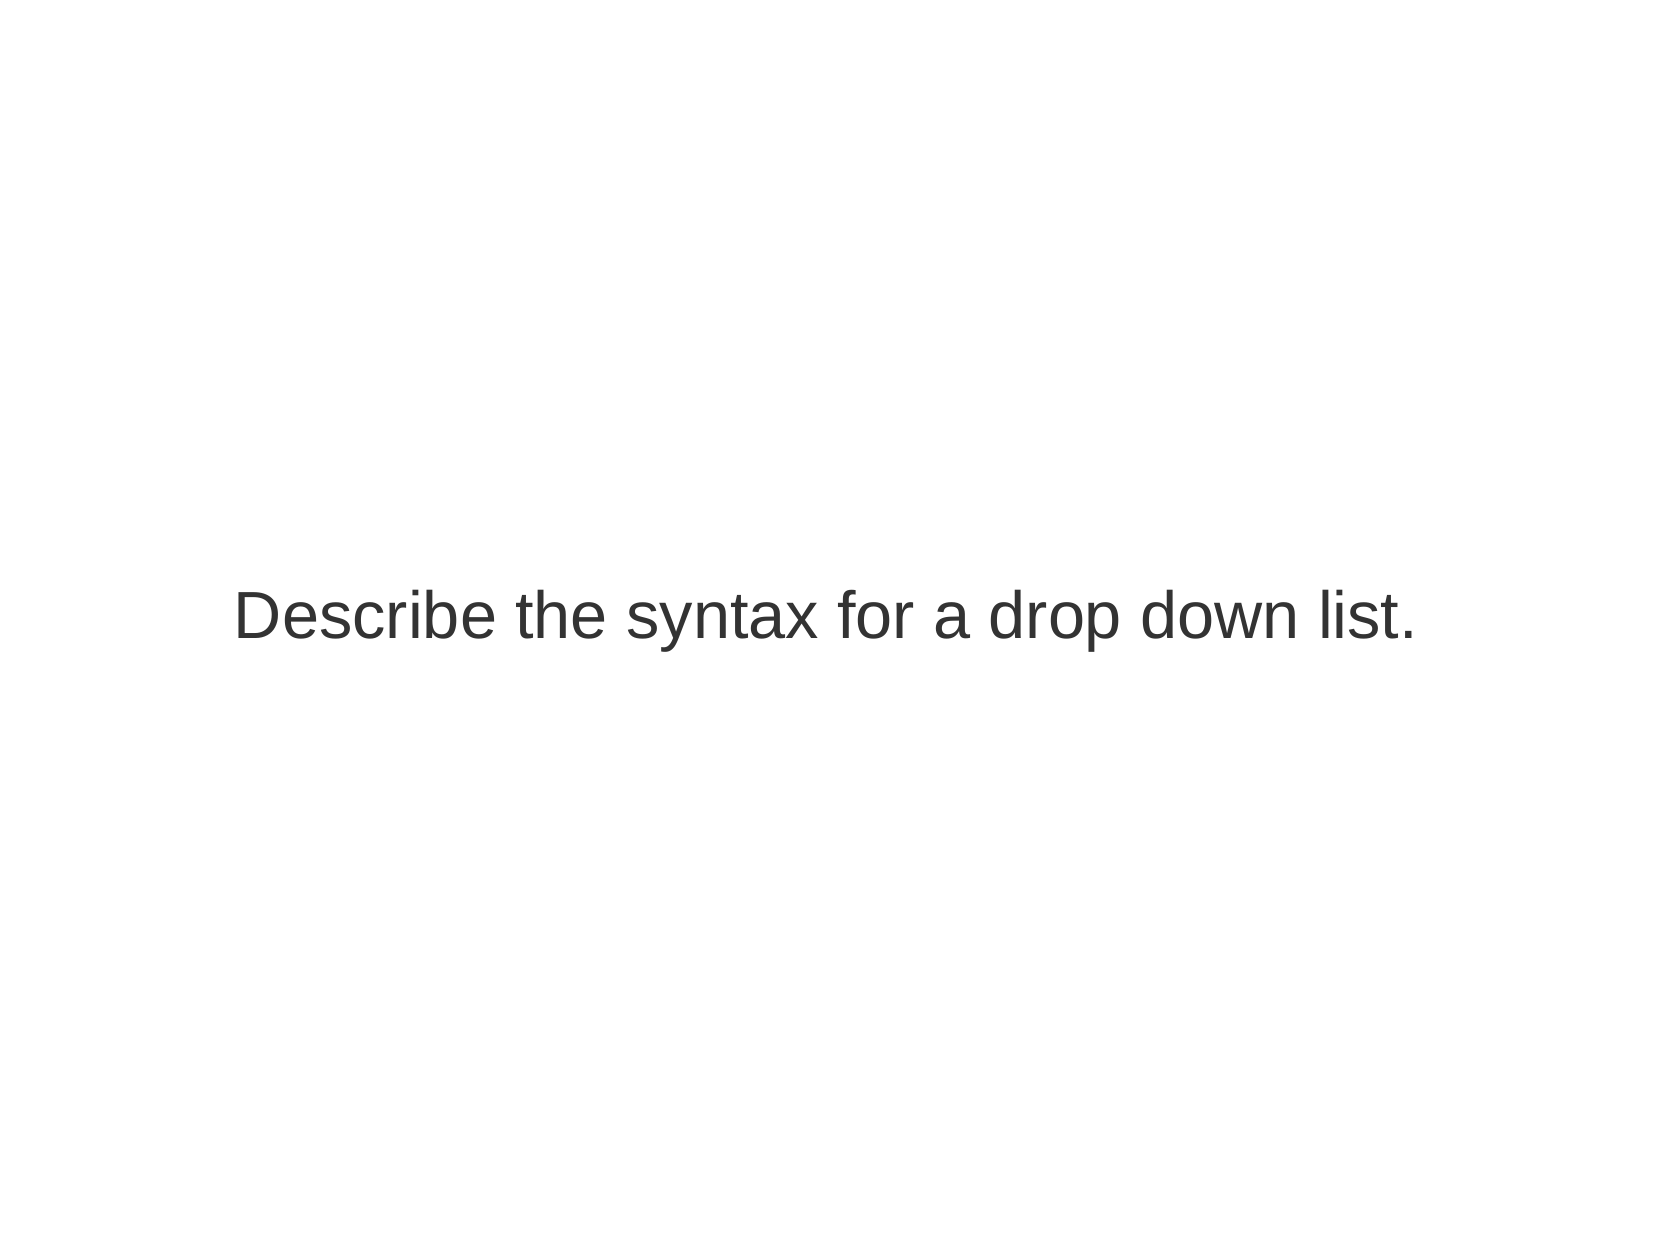

# Describe the syntax for a drop down list.